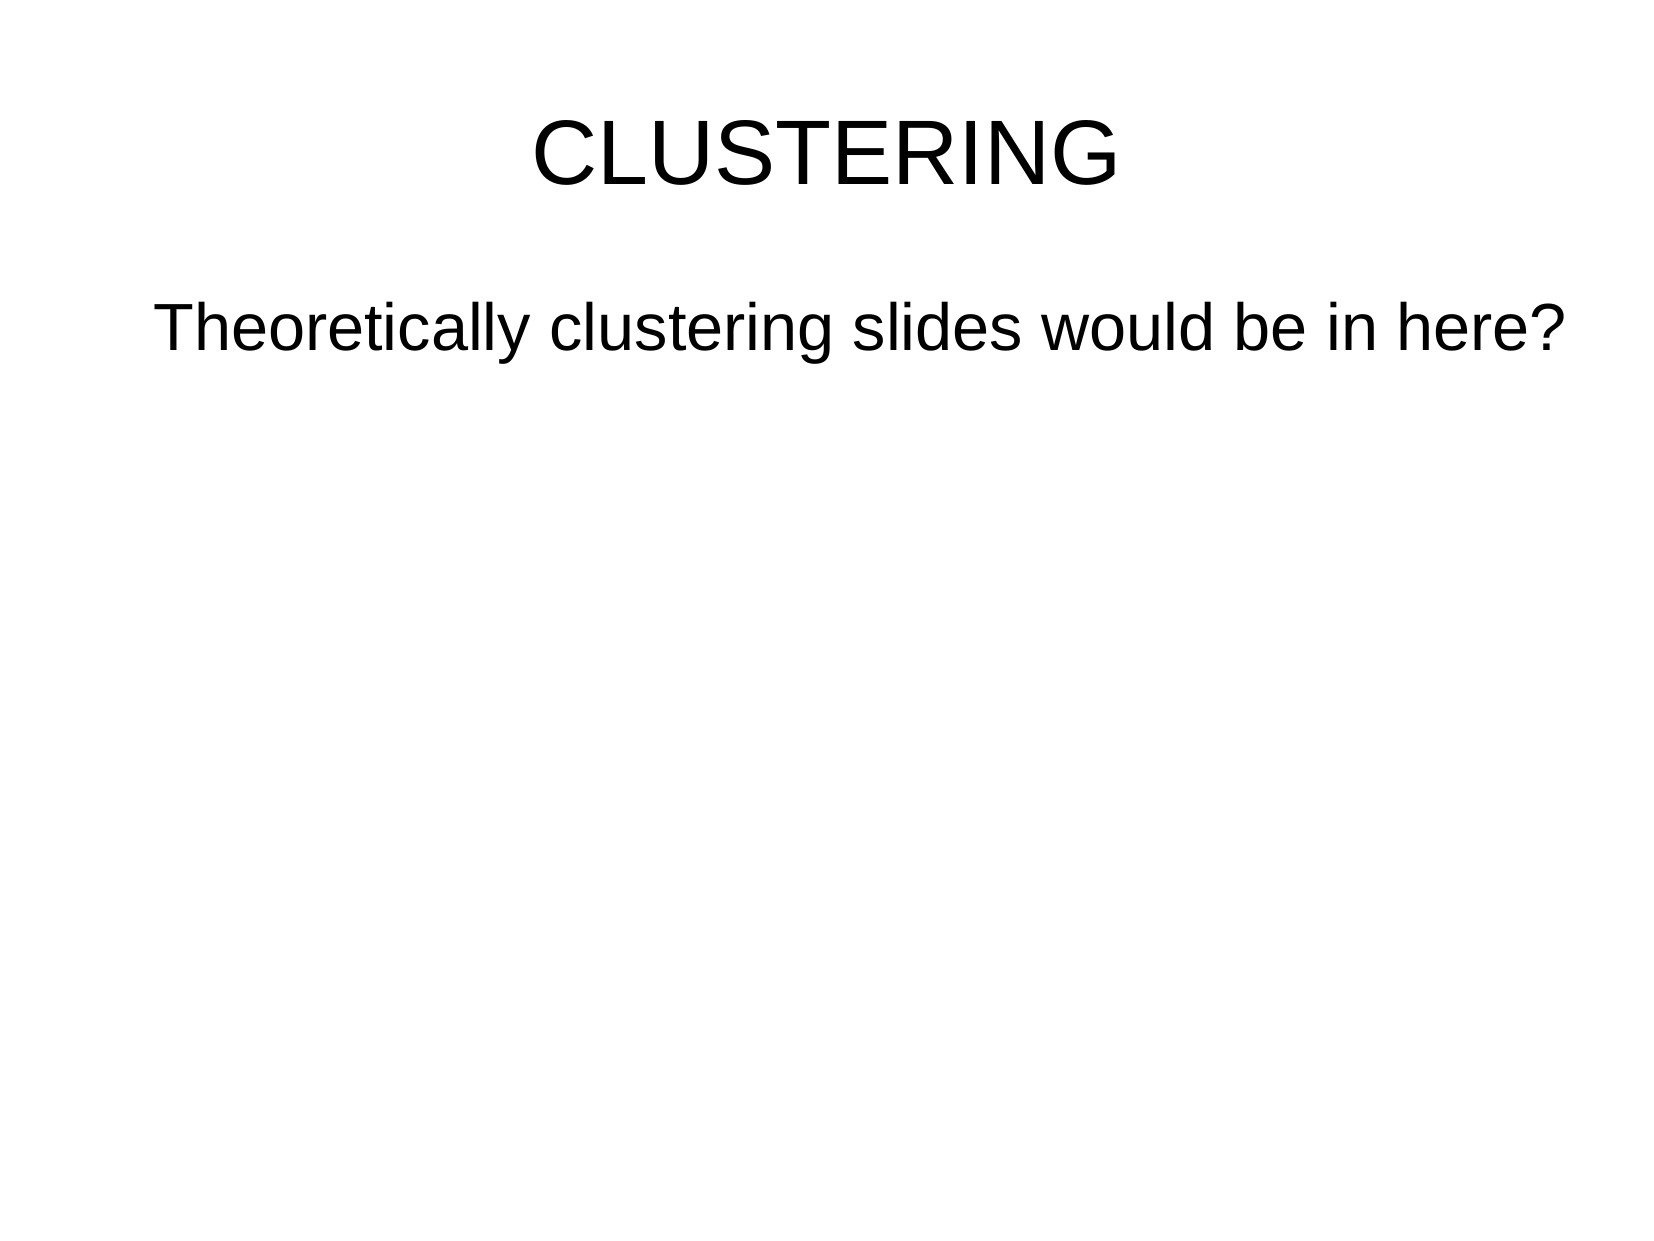

# CLUSTERING
Theoretically clustering slides would be in here?